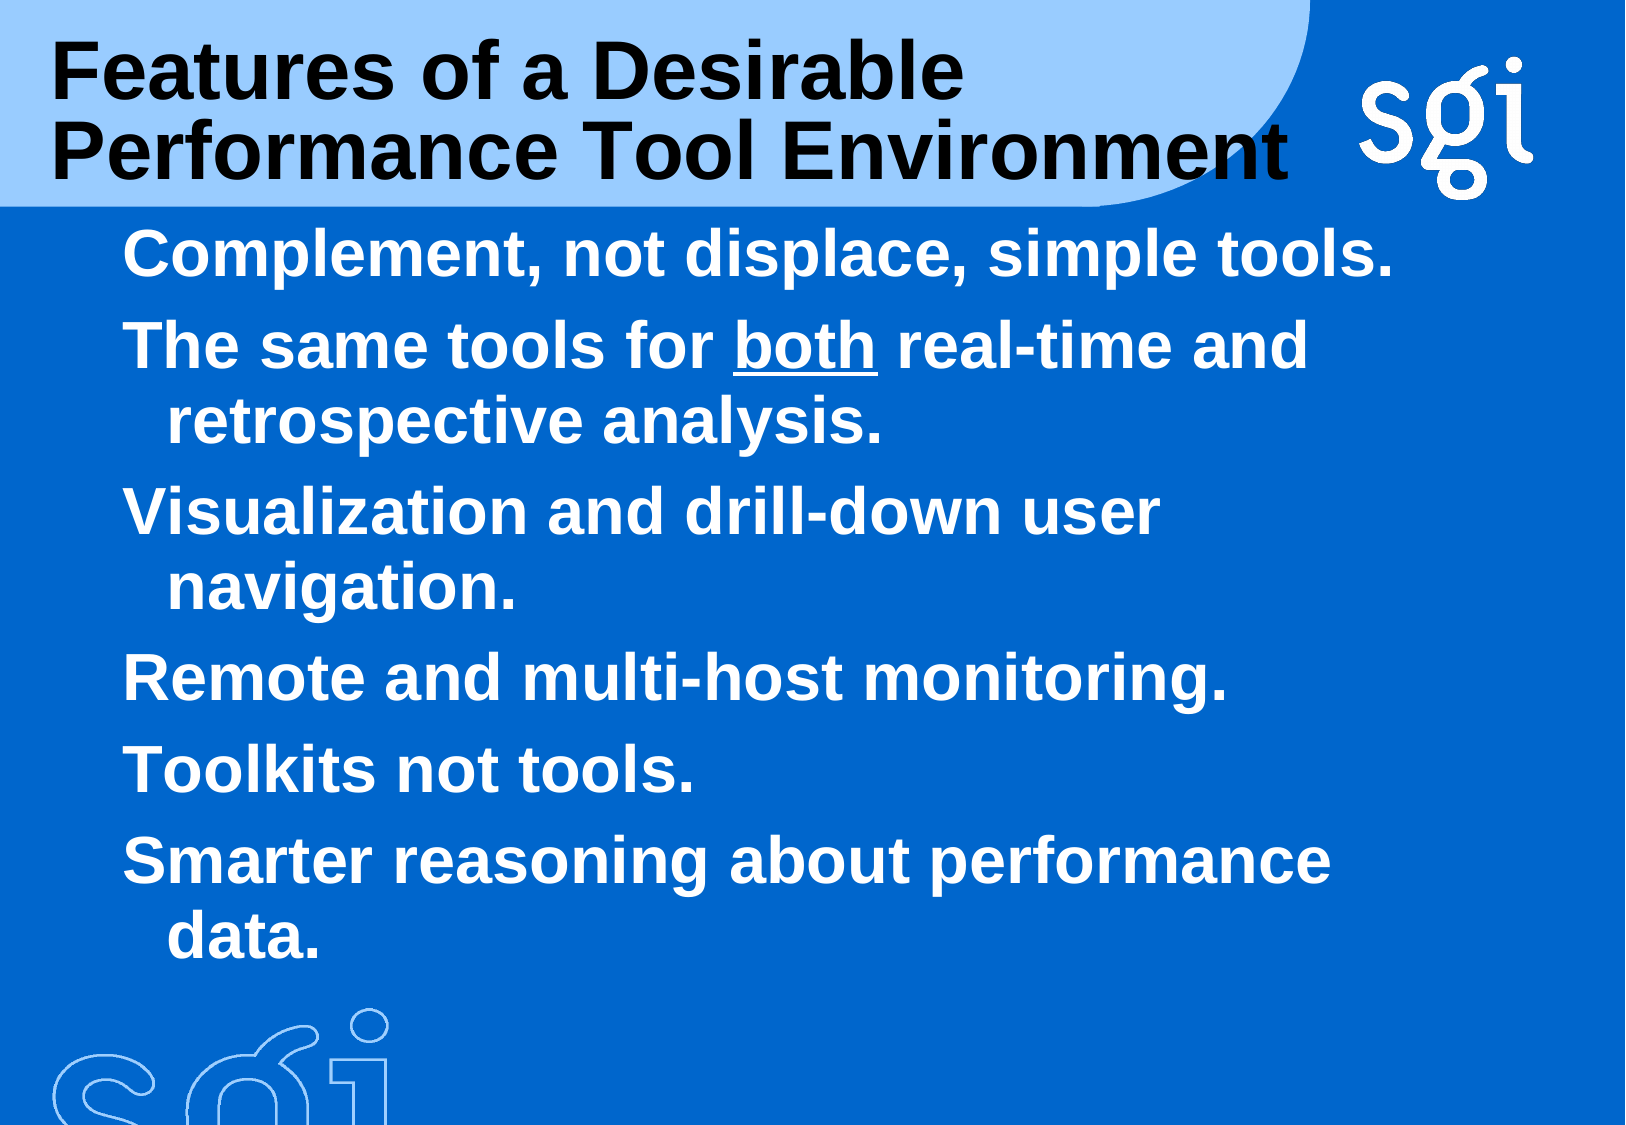

# Features of a Desirable Performance Tool Environment
Complement, not displace, simple tools.
The same tools for both real-time and retrospective analysis.
Visualization and drill-down user navigation.
Remote and multi-host monitoring.
Toolkits not tools.
Smarter reasoning about performance data.